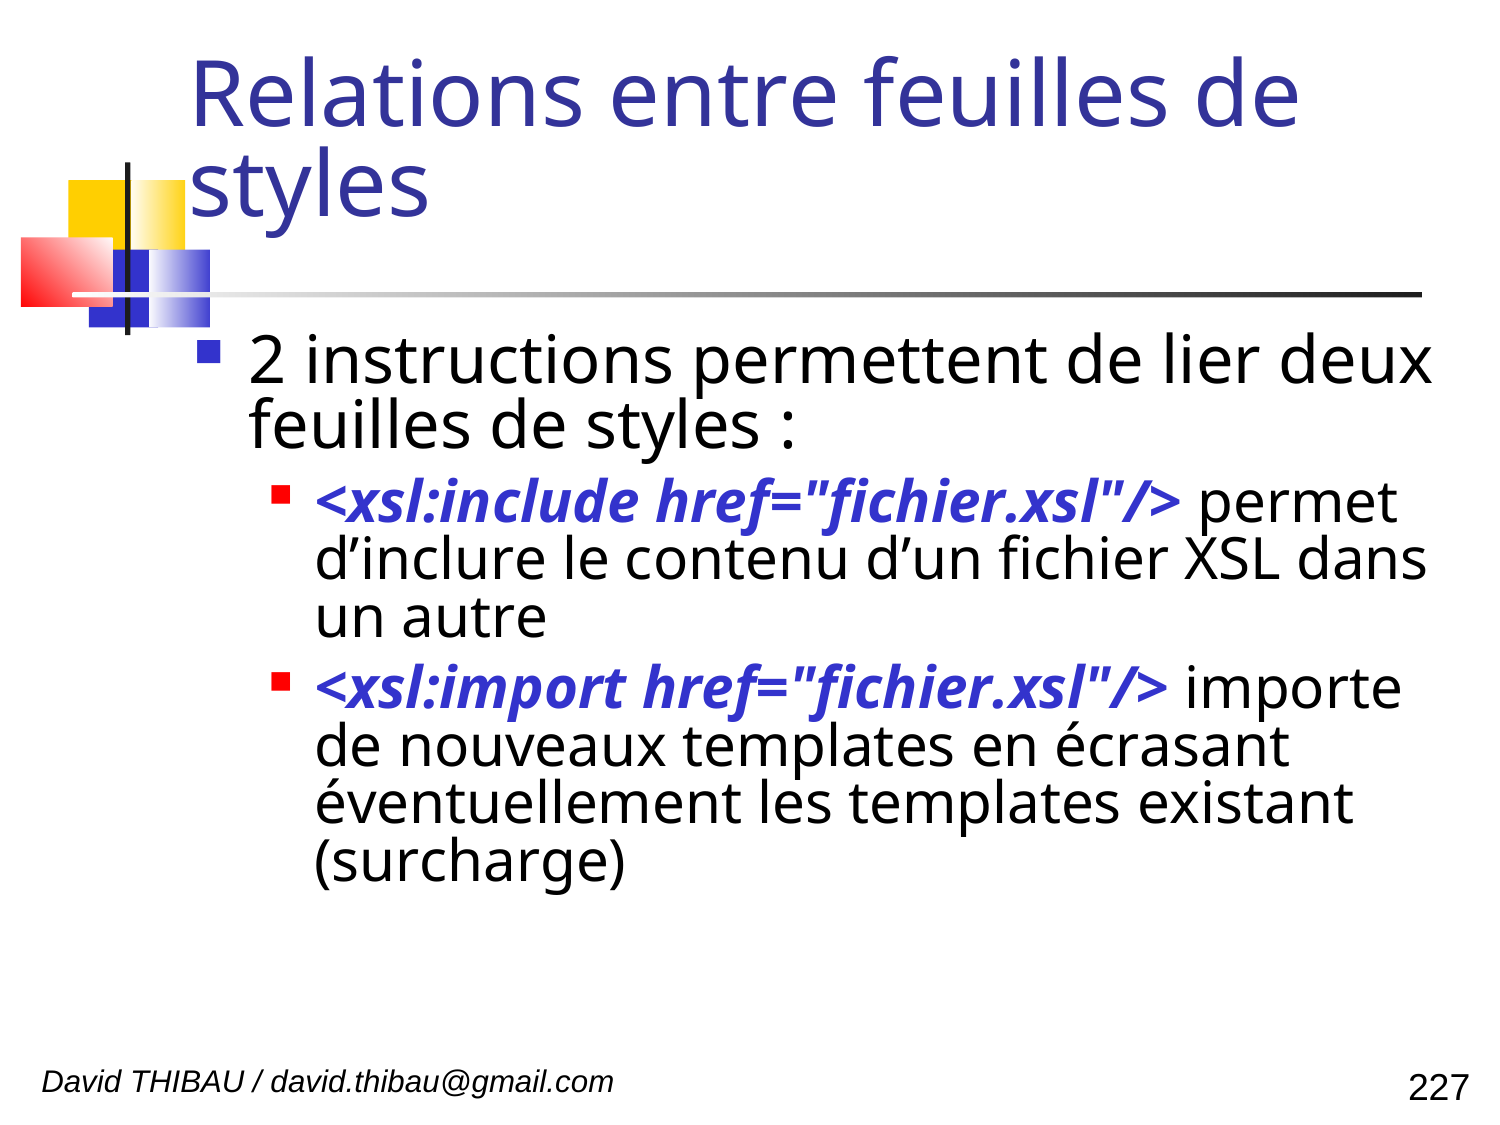

# Relations entre feuilles de styles
2 instructions permettent de lier deux feuilles de styles :
<xsl:include href="fichier.xsl"/> permet d’inclure le contenu d’un fichier XSL dans un autre
<xsl:import href="fichier.xsl"/> importe de nouveaux templates en écrasant éventuellement les templates existant (surcharge)